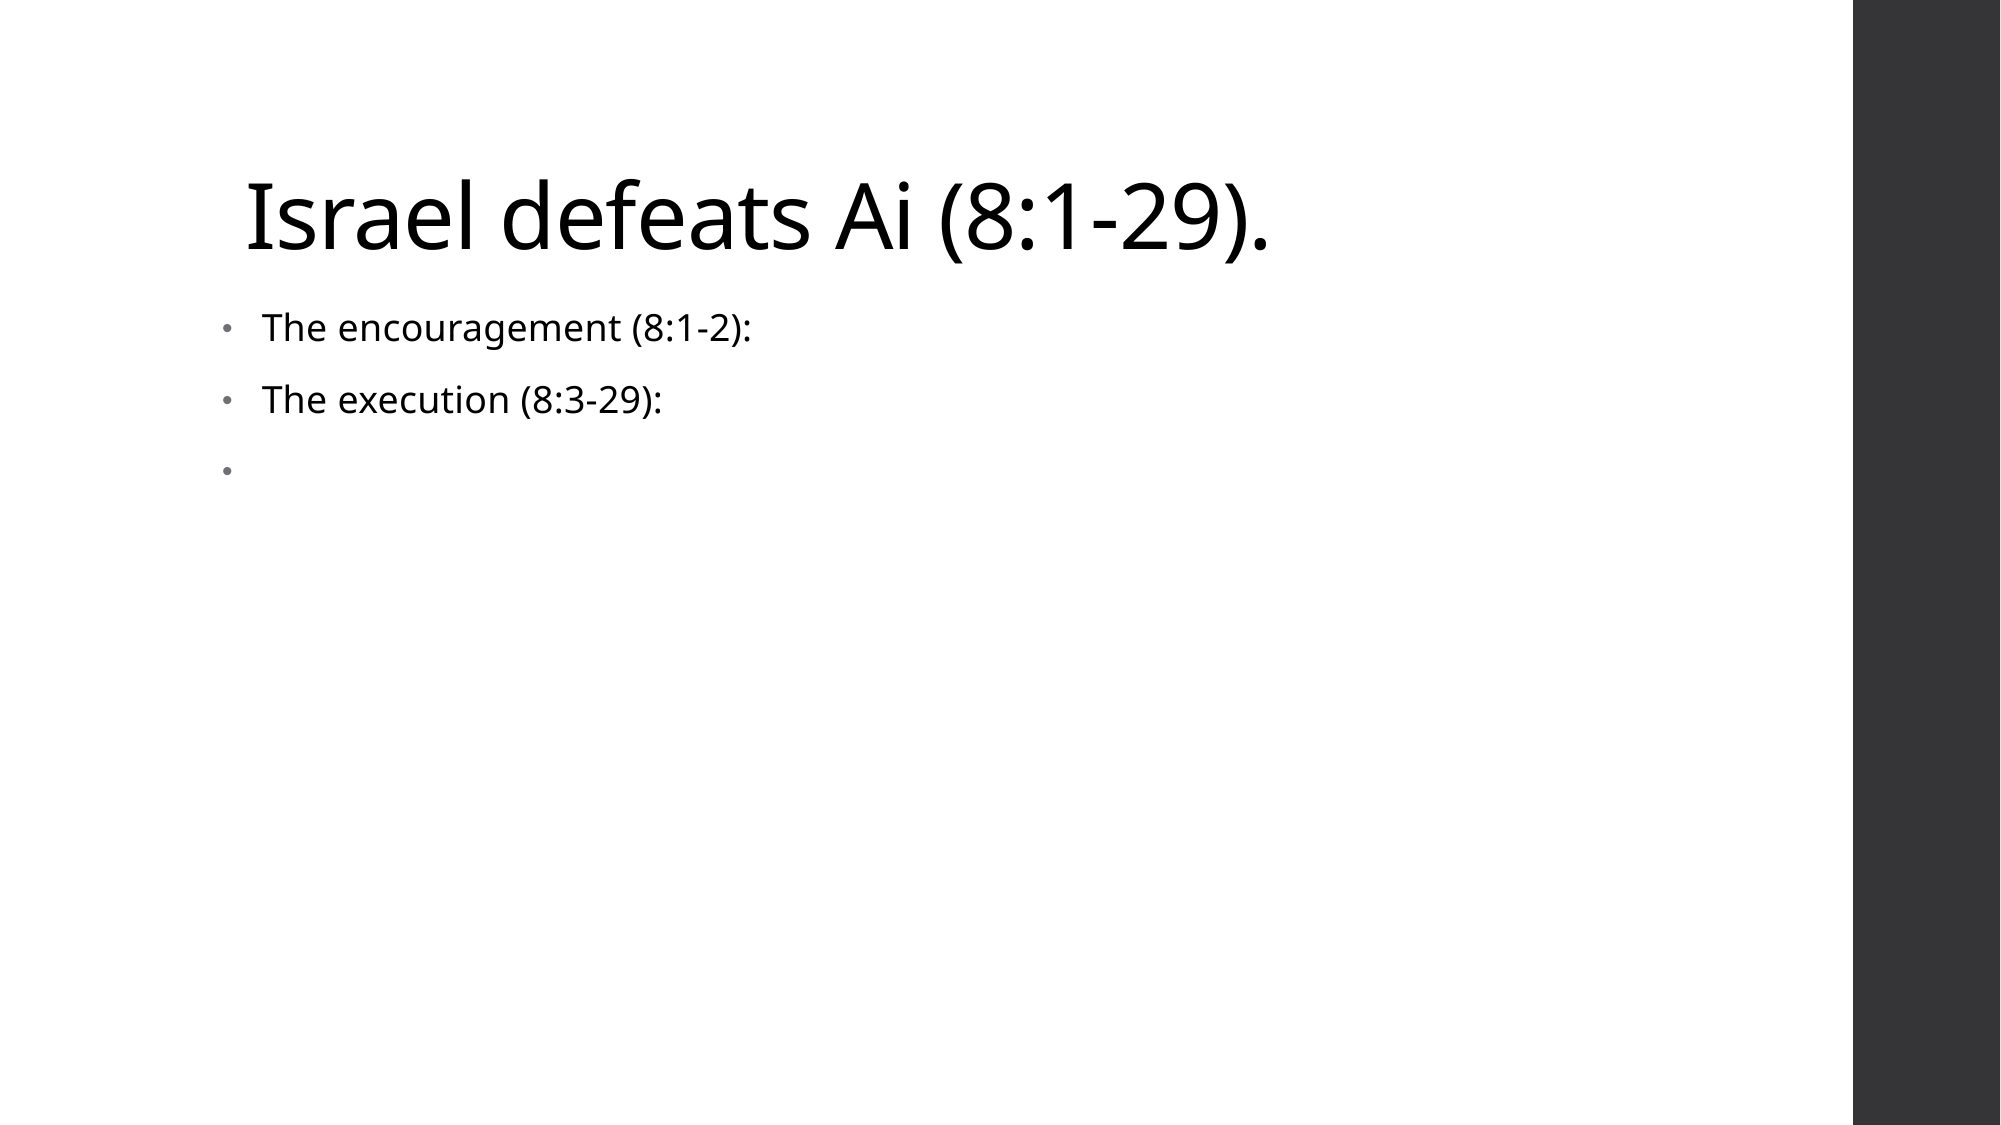

# Israel defeats Ai (8:1-29).
 The encouragement (8:1-2):
 The execution (8:3-29):